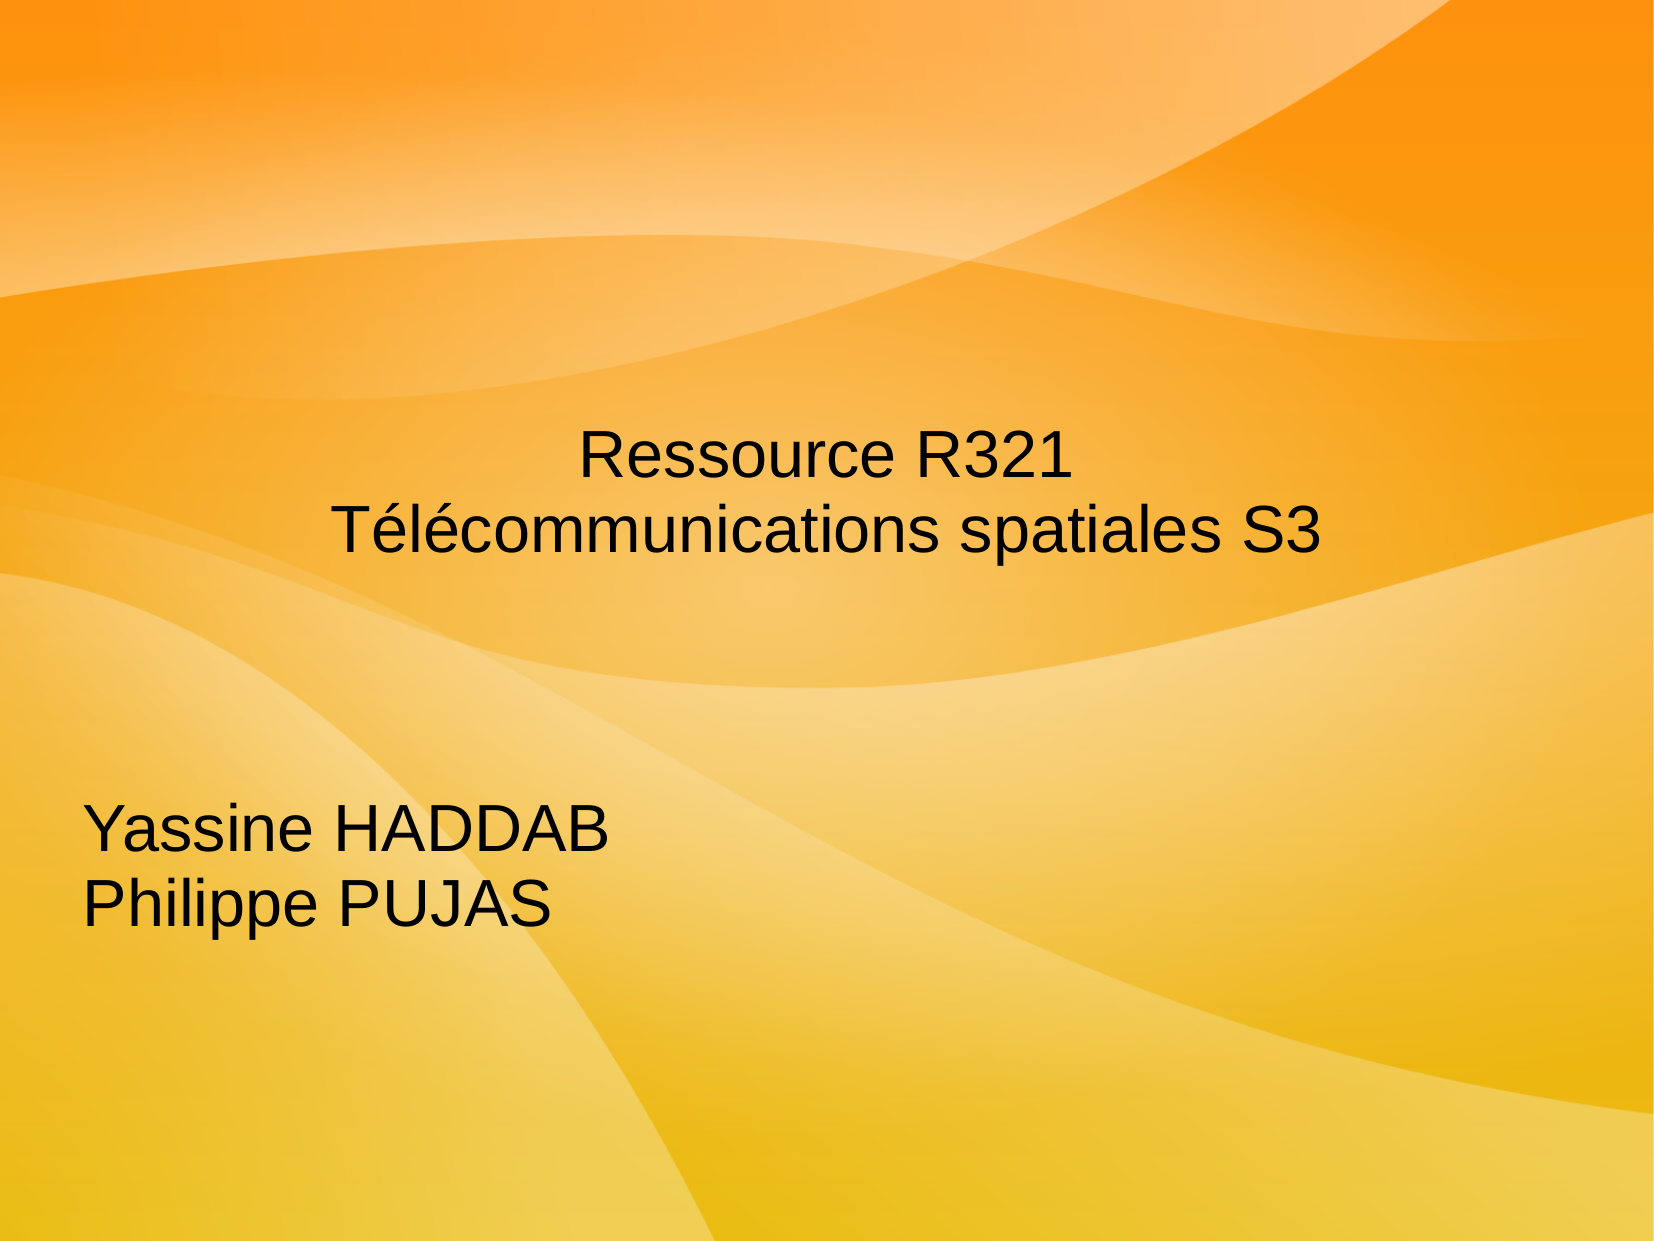

# Ressource R321
Télécommunications spatiales S3
Yassine HADDAB
Philippe PUJAS